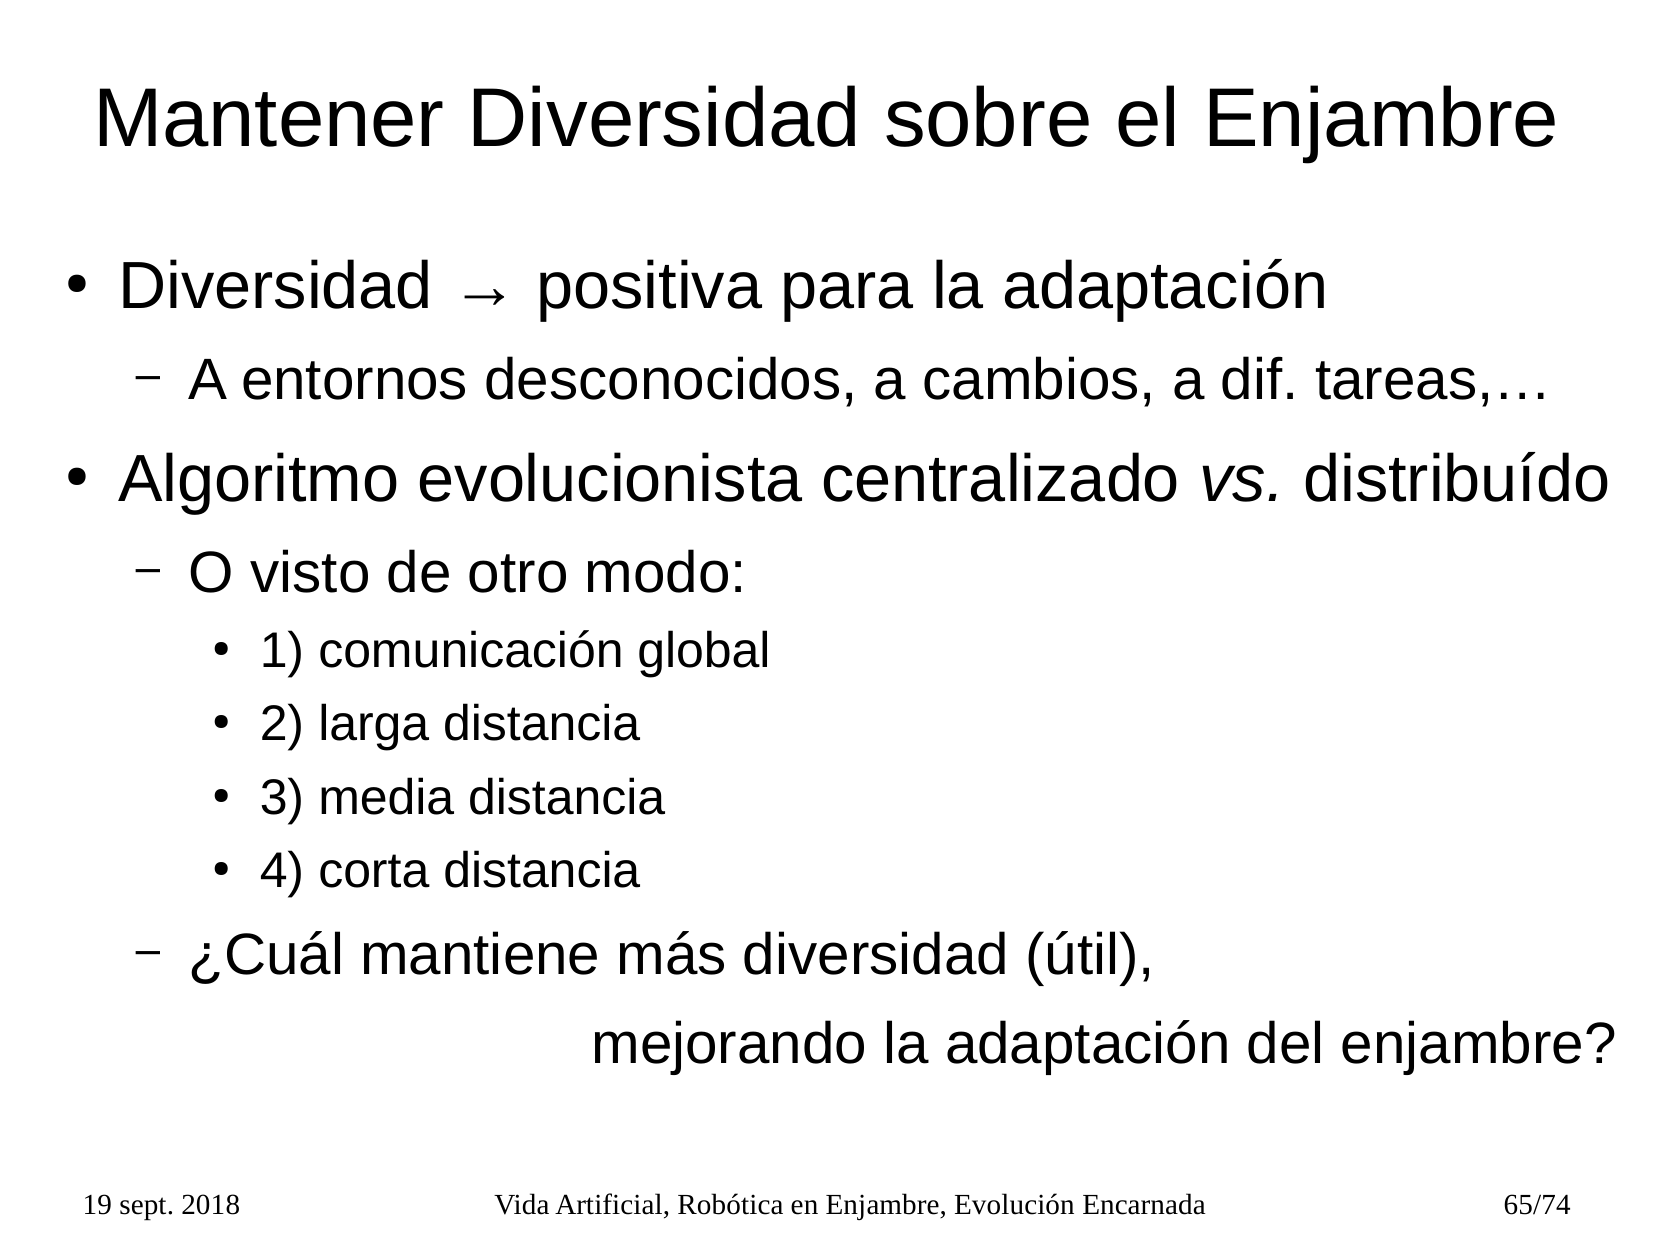

# Mantener Diversidad sobre el Enjambre
Diversidad → positiva para la adaptación
A entornos desconocidos, a cambios, a dif. tareas,…
Algoritmo evolucionista centralizado vs. distribuído
O visto de otro modo:
1) comunicación global
2) larga distancia
3) media distancia
4) corta distancia
¿Cuál mantiene más diversidad (útil),
mejorando la adaptación del enjambre?
19 sept. 2018
Vida Artificial, Robótica en Enjambre, Evolución Encarnada
65